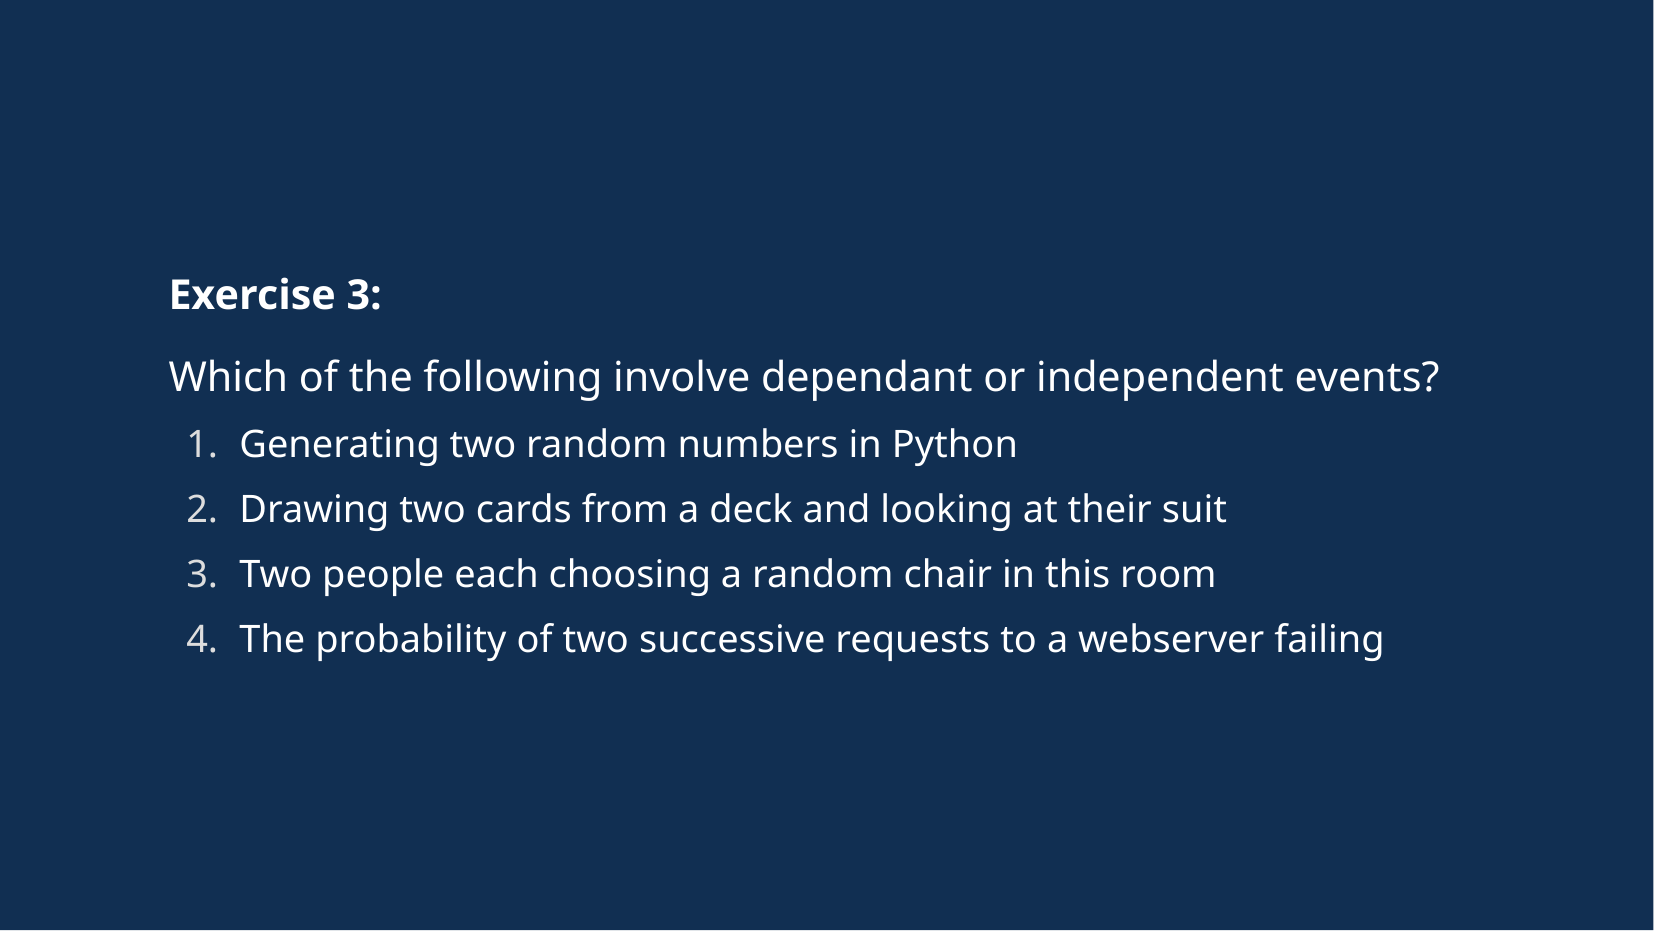

#
Exercise 3:
Which of the following involve dependant or independent events?
Generating two random numbers in Python
Drawing two cards from a deck and looking at their suit
Two people each choosing a random chair in this room
The probability of two successive requests to a webserver failing